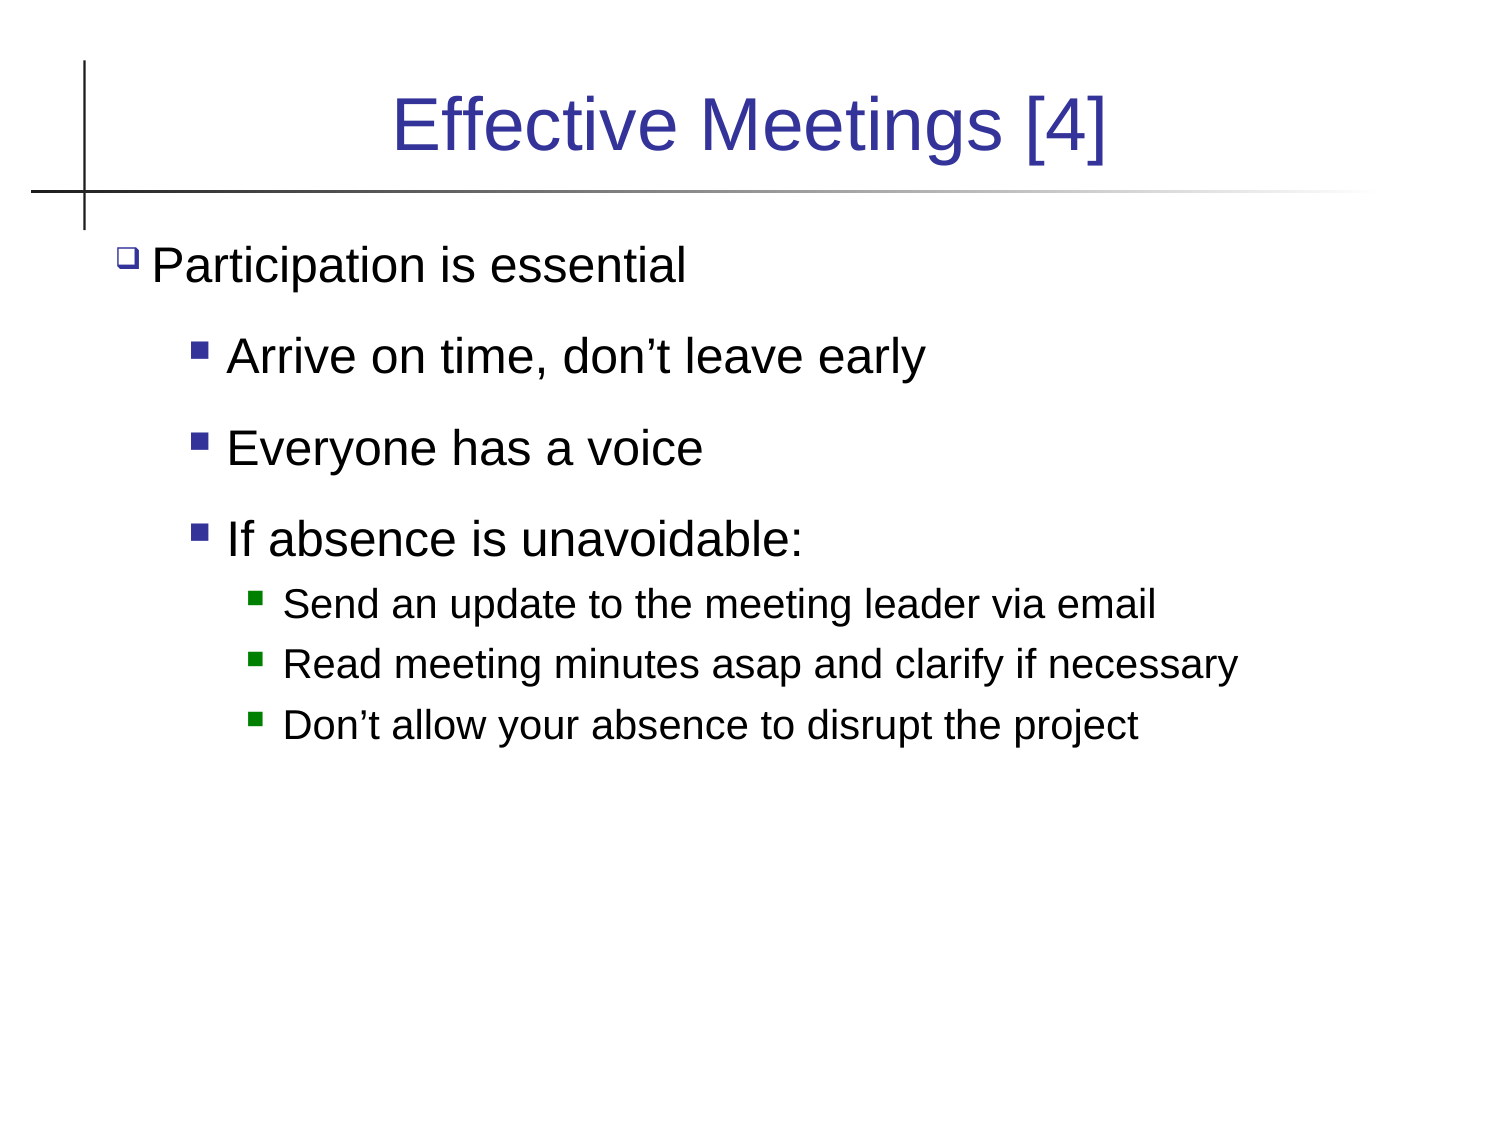

# Effective Meetings [4]
Participation is essential
Arrive on time, don’t leave early
Everyone has a voice
If absence is unavoidable:
Send an update to the meeting leader via email
Read meeting minutes asap and clarify if necessary
Don’t allow your absence to disrupt the project